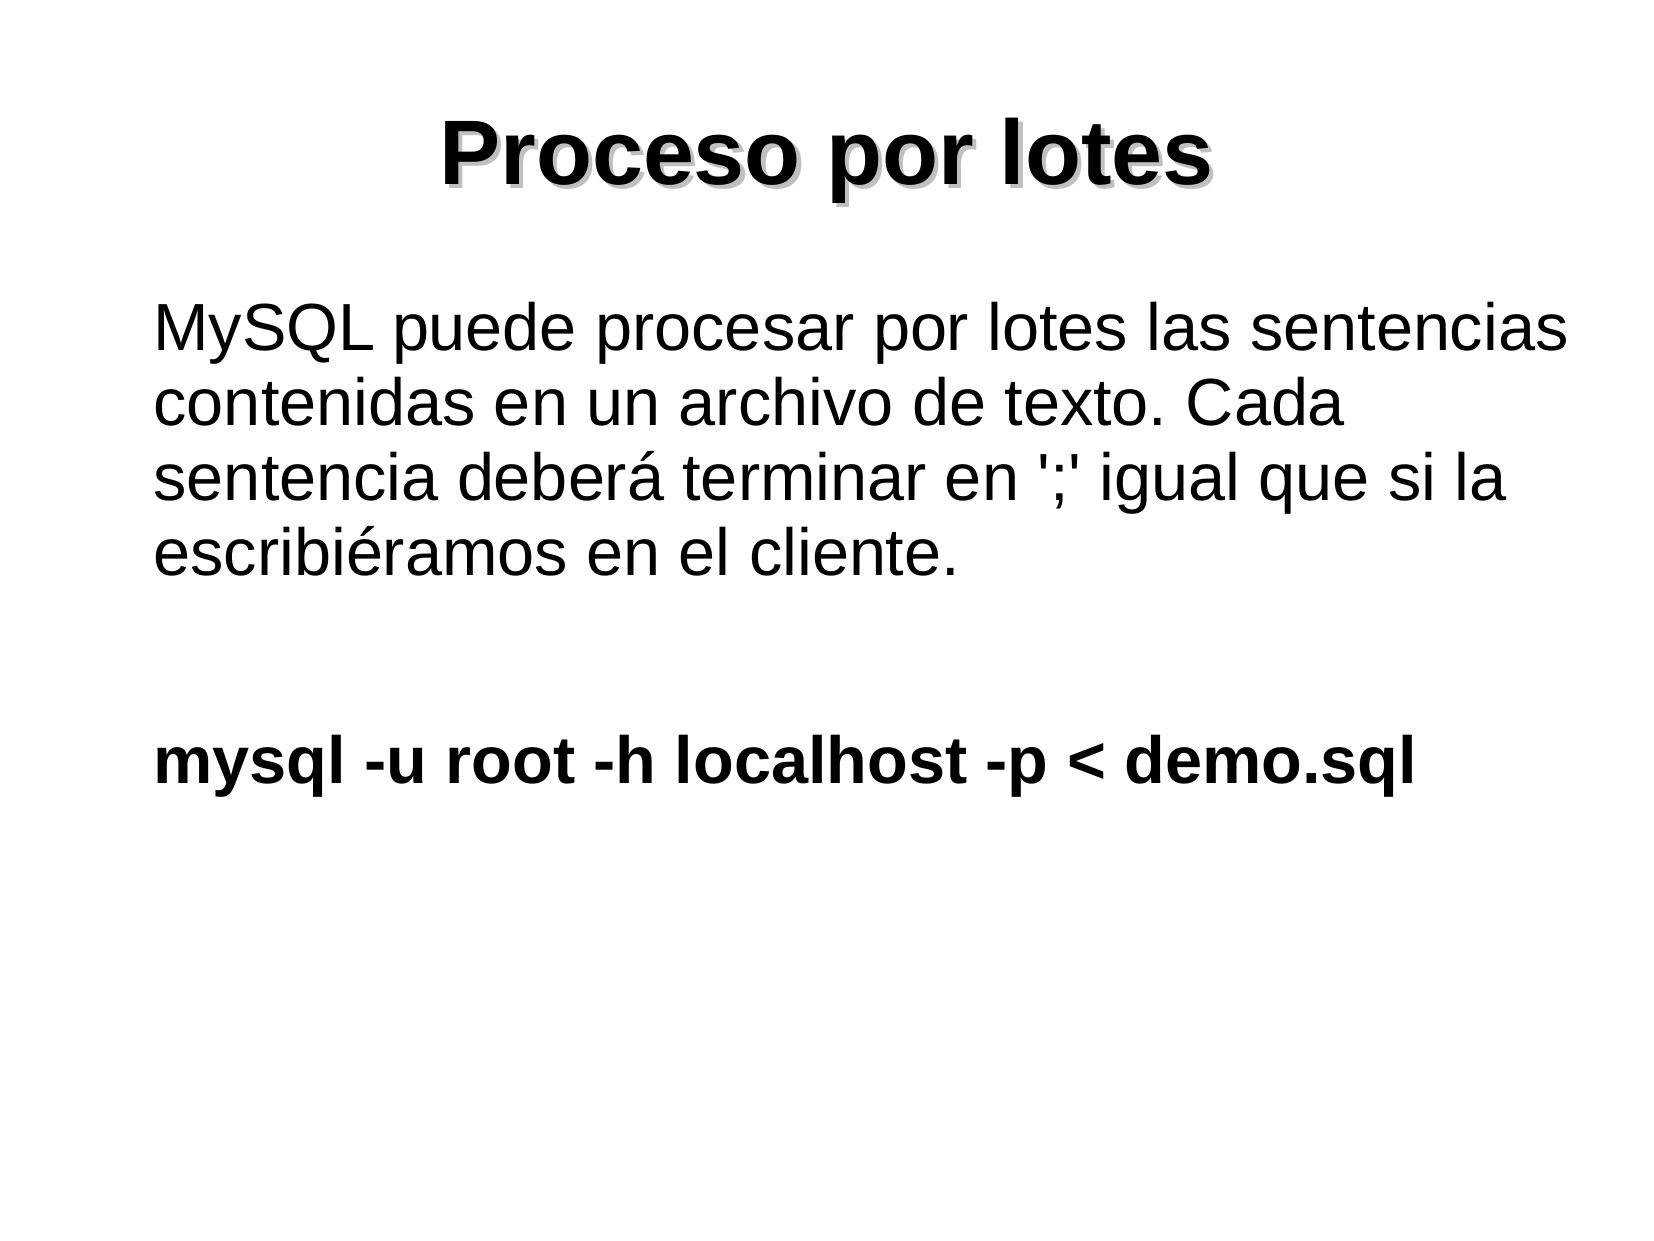

# Proceso por lotes
MySQL puede procesar por lotes las sentencias contenidas en un archivo de texto. Cada sentencia deberá terminar en ';' igual que si la escribiéramos en el cliente.
mysql -u root -h localhost -p < demo.sql